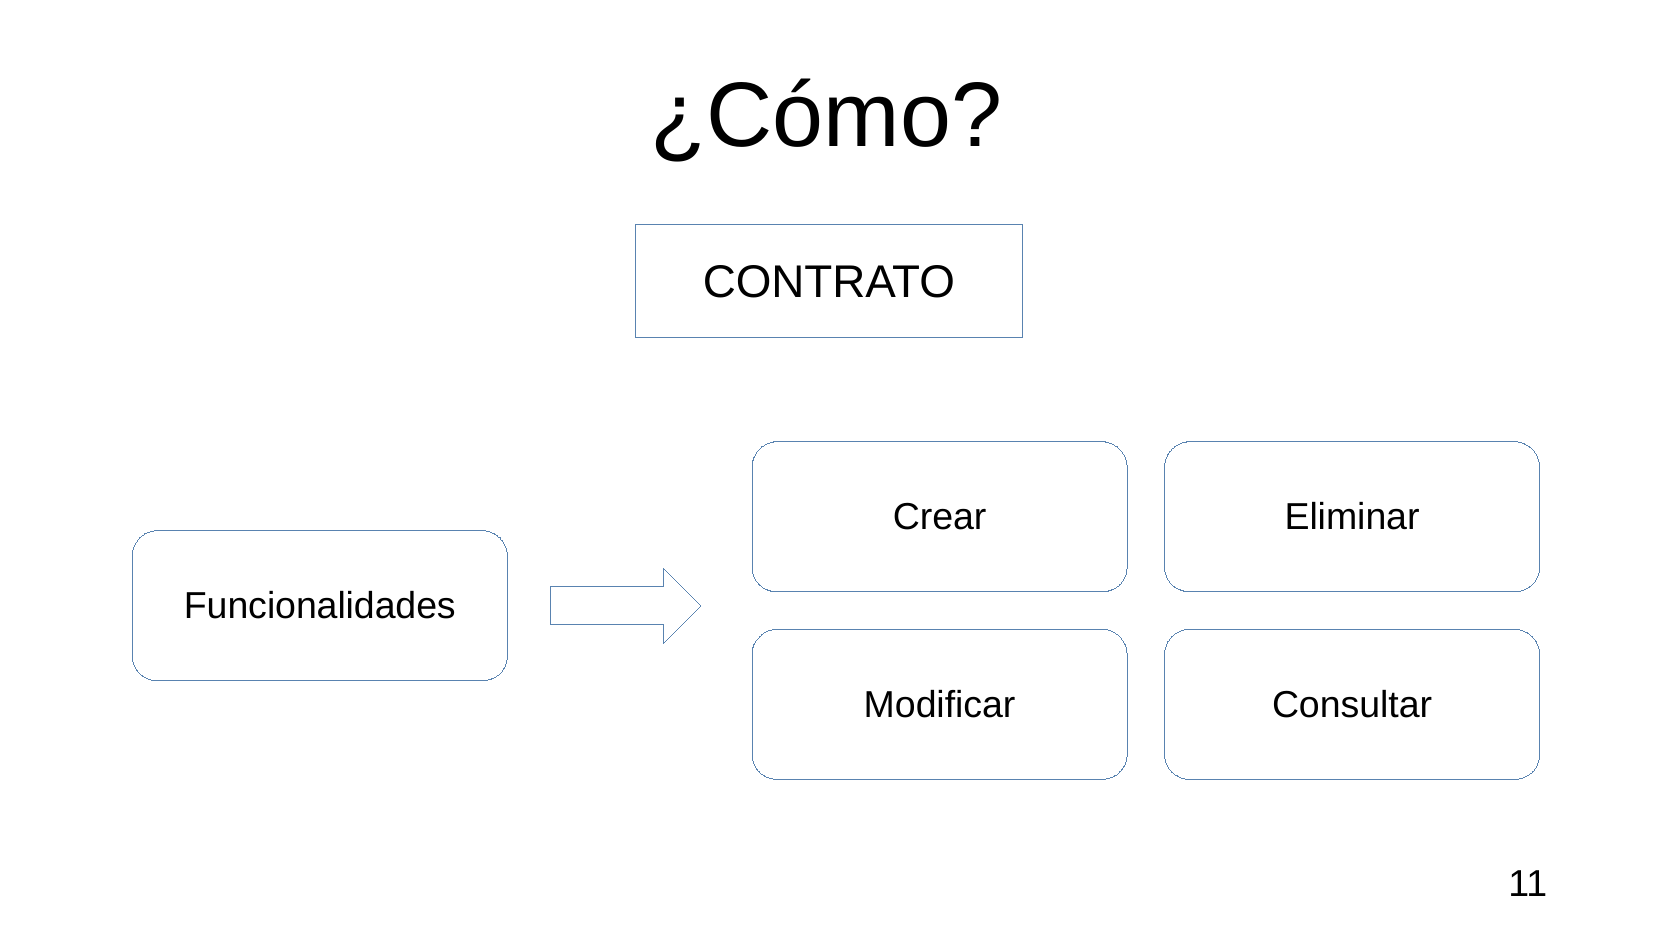

# ¿Cómo?
CONTRATO
Crear
Eliminar
Funcionalidades
Modificar
Consultar